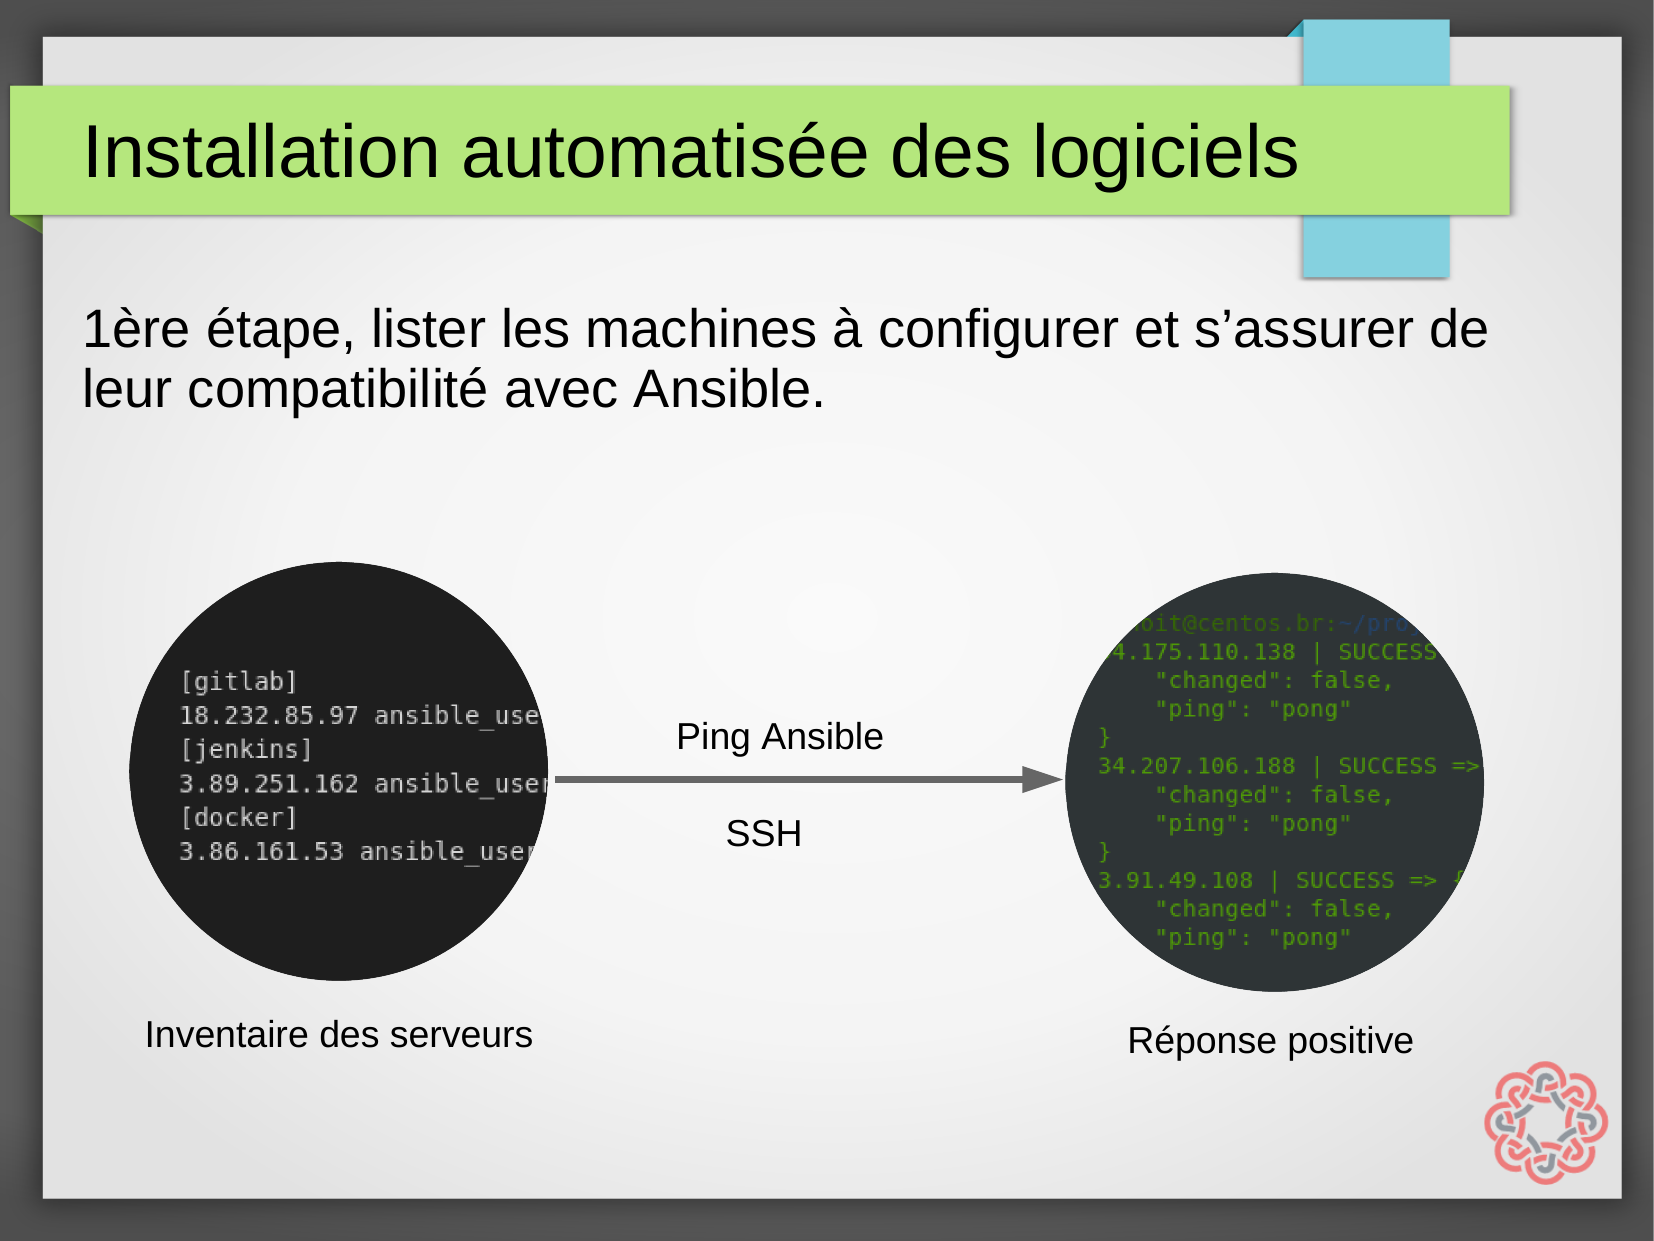

# Installation automatisée des logiciels
1ère étape, lister les machines à configurer et s’assurer de leur compatibilité avec Ansible.
Ping Ansible
SSH
Inventaire des serveurs
Réponse positive